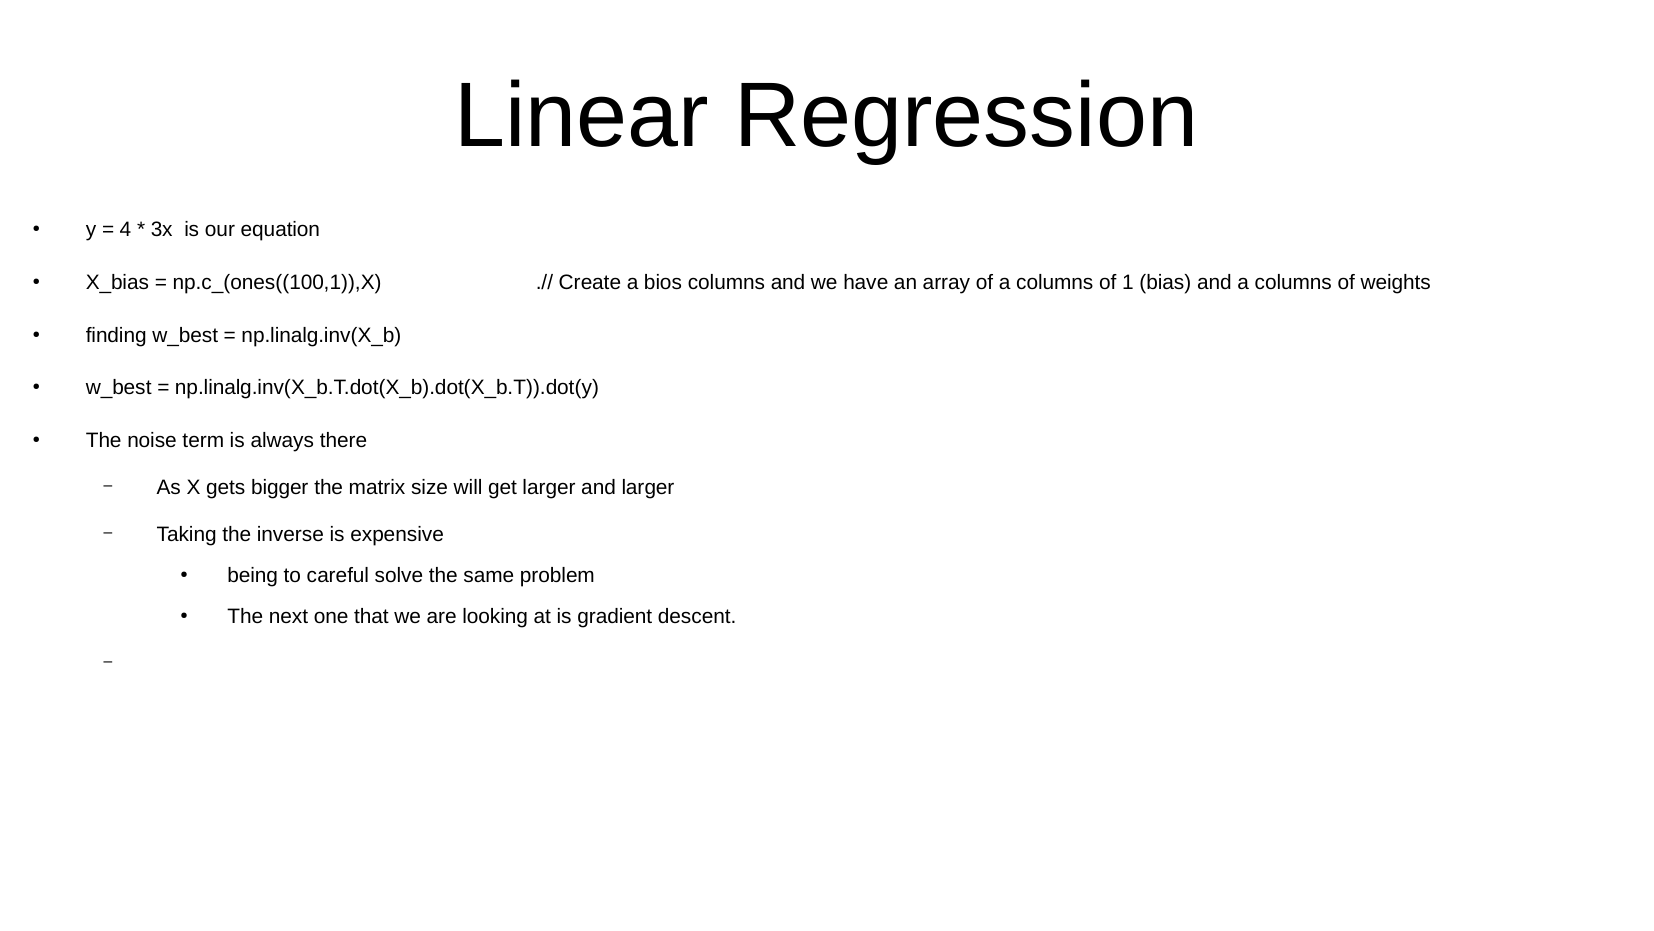

# Linear Regression
y = 4 * 3x is our equation
X_bias = np.c_(ones((100,1)),X)			.// Create a bios columns and we have an array of a columns of 1 (bias) and a columns of weights
finding w_best = np.linalg.inv(X_b)
w_best = np.linalg.inv(X_b.T.dot(X_b).dot(X_b.T)).dot(y)
The noise term is always there
As X gets bigger the matrix size will get larger and larger
Taking the inverse is expensive
being to careful solve the same problem
The next one that we are looking at is gradient descent.